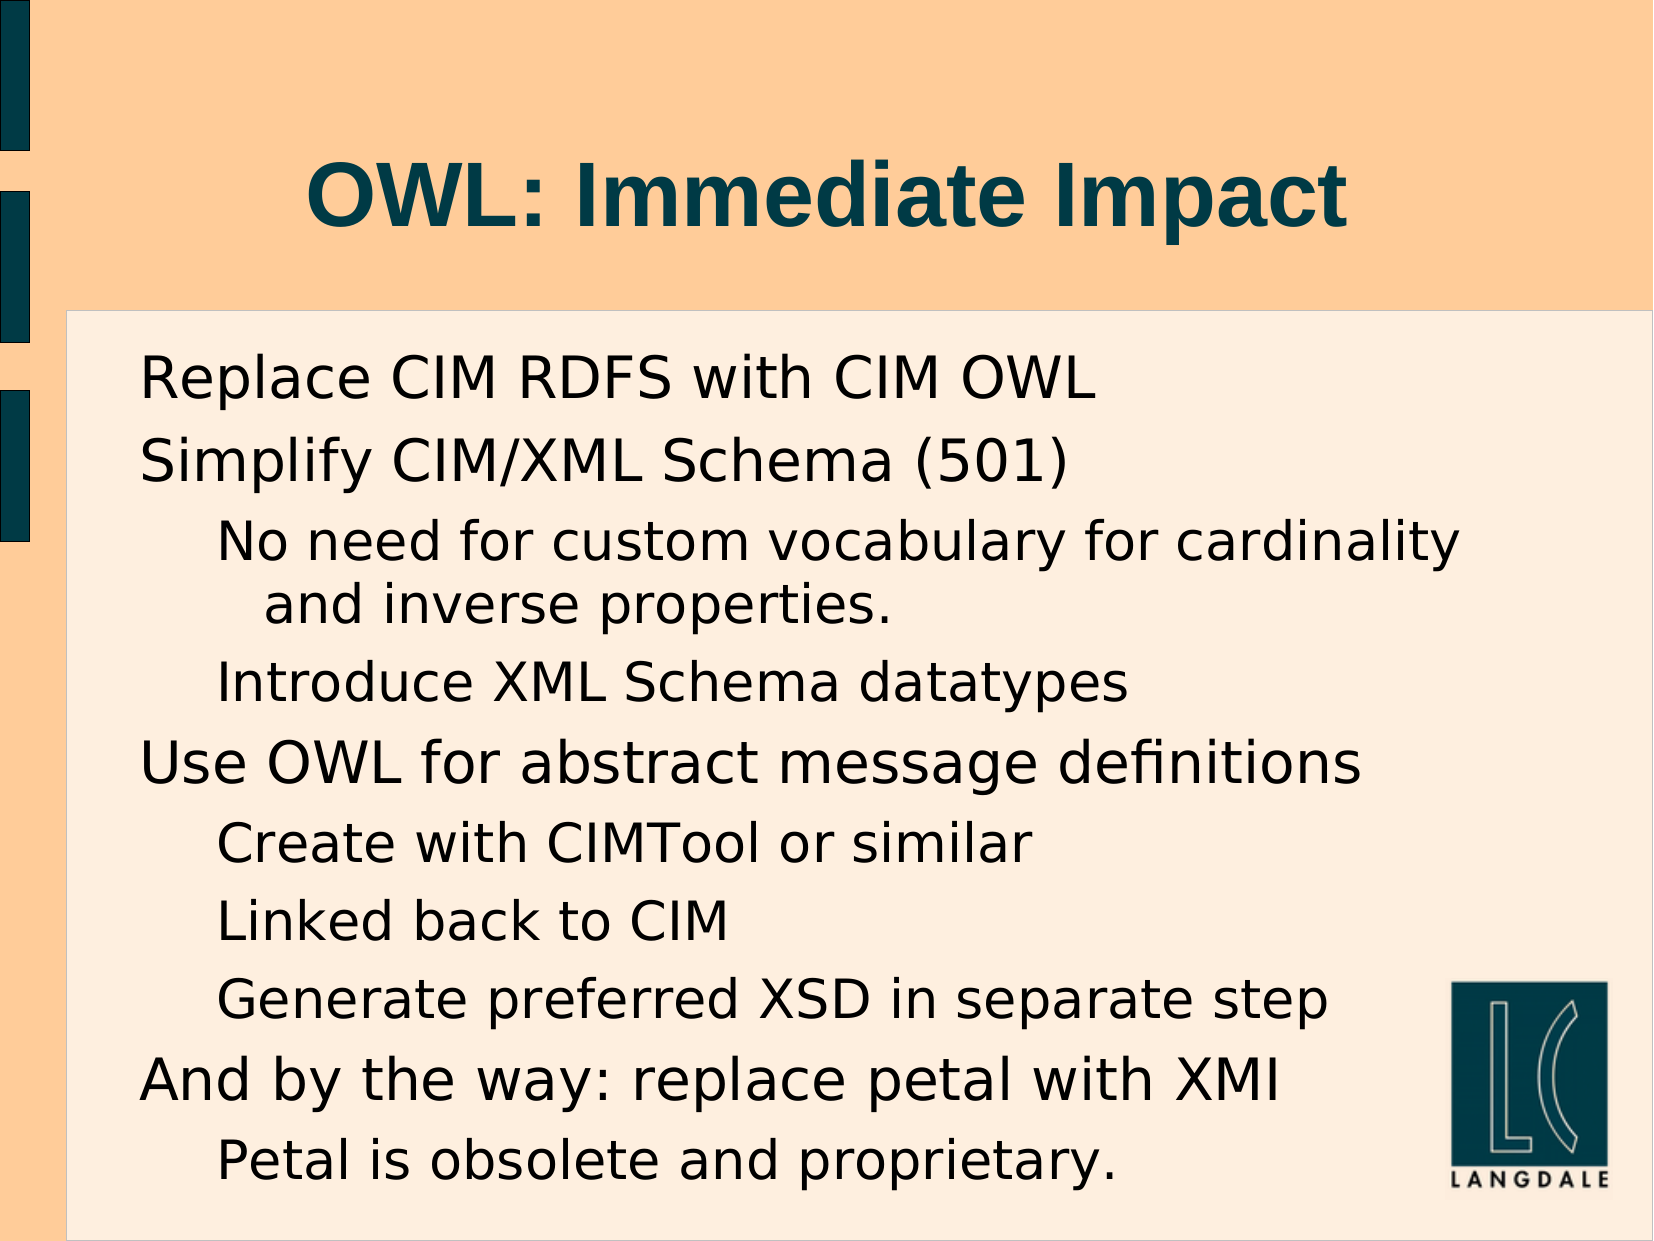

# OWL: Immediate Impact
Replace CIM RDFS with CIM OWL
Simplify CIM/XML Schema (501)
No need for custom vocabulary for cardinality and inverse properties.
Introduce XML Schema datatypes
Use OWL for abstract message definitions
Create with CIMTool or similar
Linked back to CIM
Generate preferred XSD in separate step
And by the way: replace petal with XMI
Petal is obsolete and proprietary.